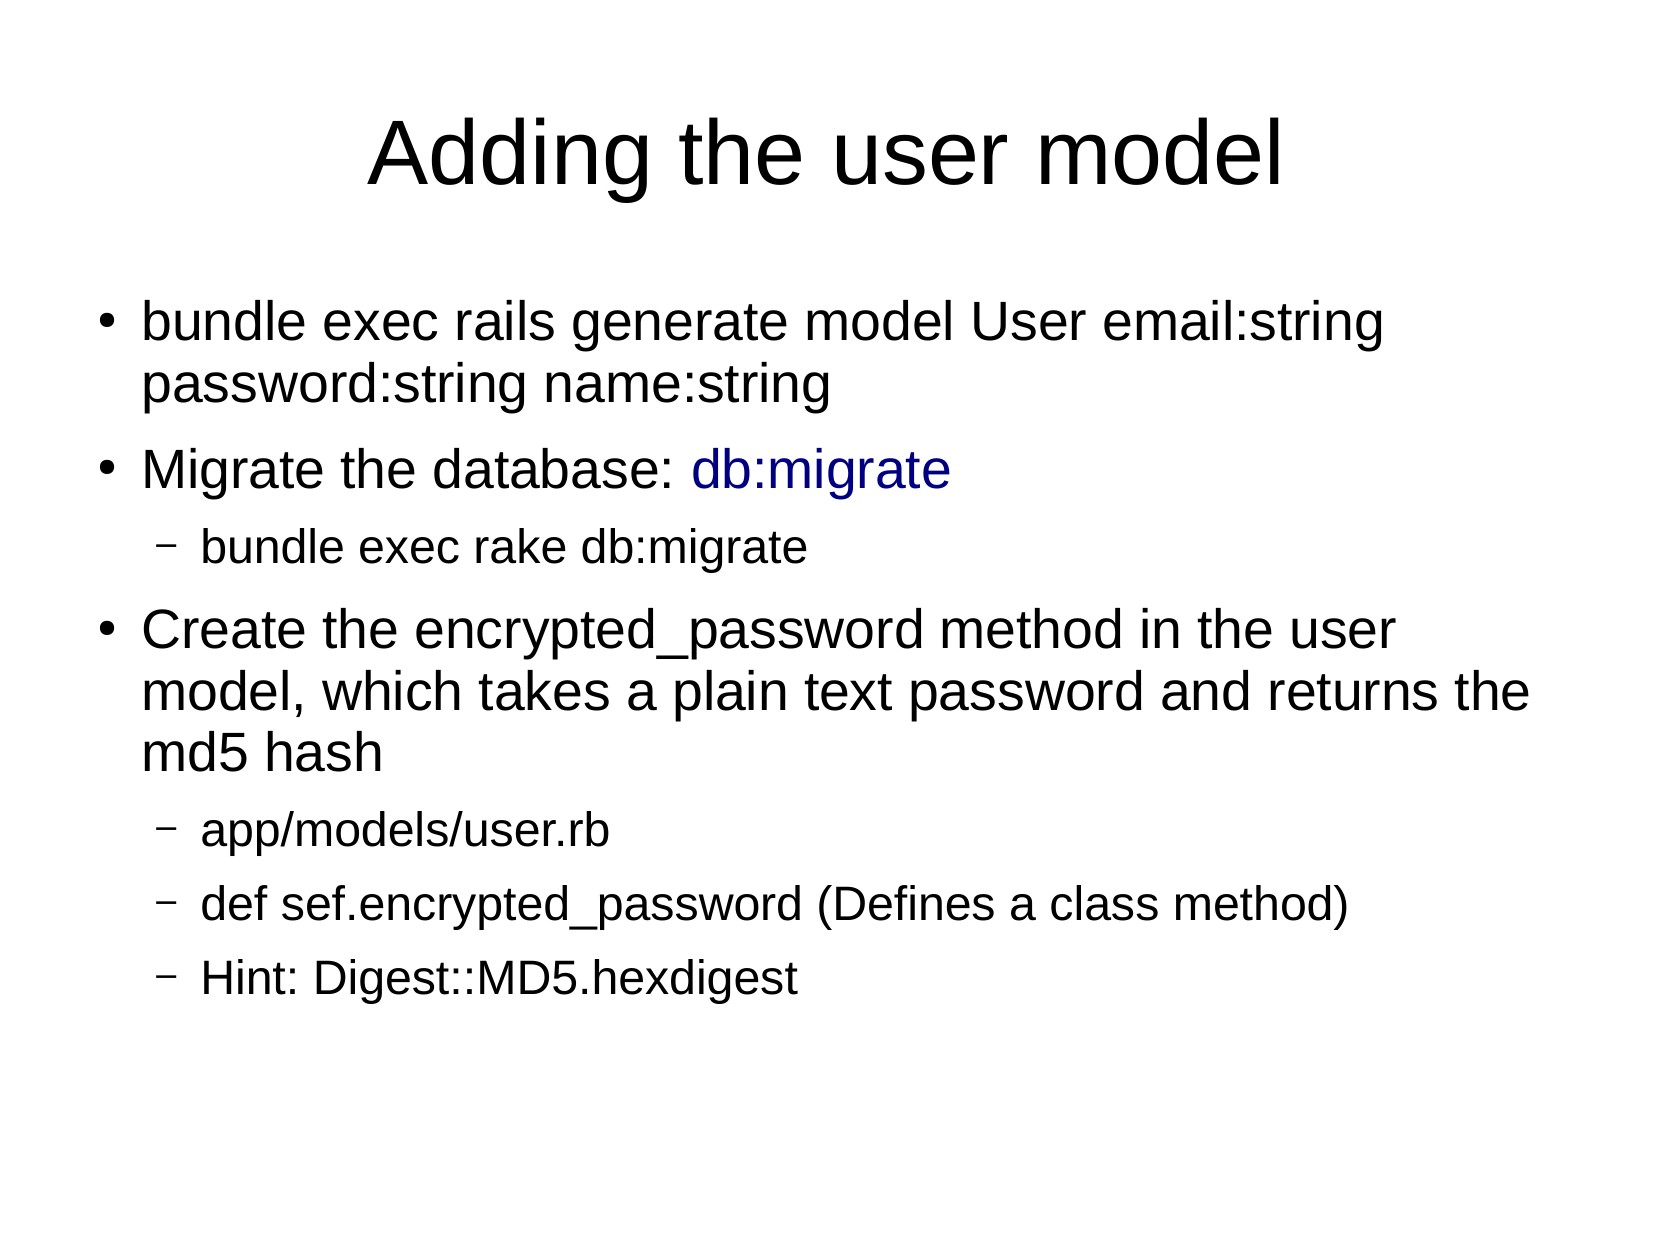

# Adding the user model
bundle exec rails generate model User email:string password:string name:string
Migrate the database: db:migrate
bundle exec rake db:migrate
Create the encrypted_password method in the user model, which takes a plain text password and returns the md5 hash
app/models/user.rb
def sef.encrypted_password (Defines a class method)
Hint: Digest::MD5.hexdigest